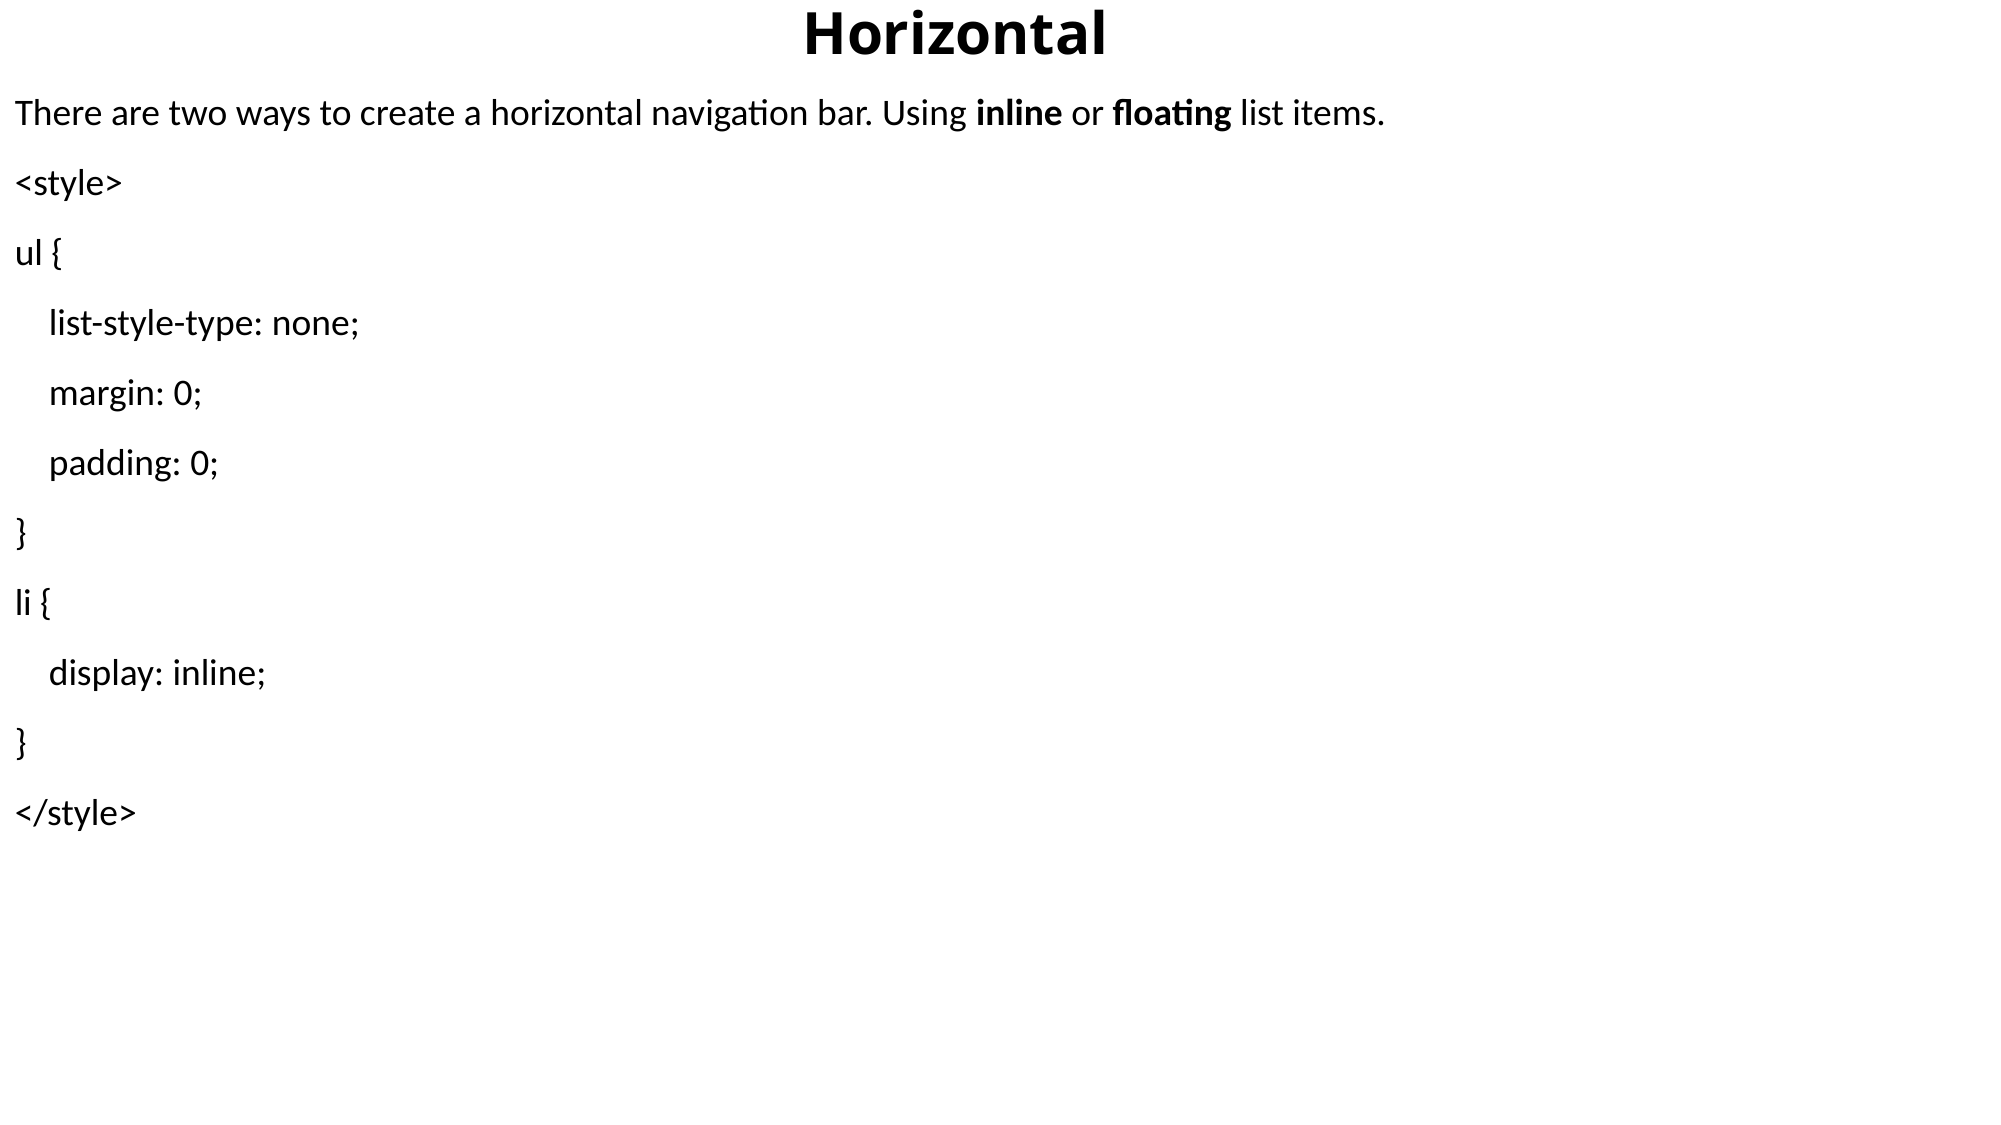

# Horizontal
There are two ways to create a horizontal navigation bar. Using inline or floating list items.
<style>
ul {
 list-style-type: none;
 margin: 0;
 padding: 0;
}
li {
 display: inline;
}
</style>